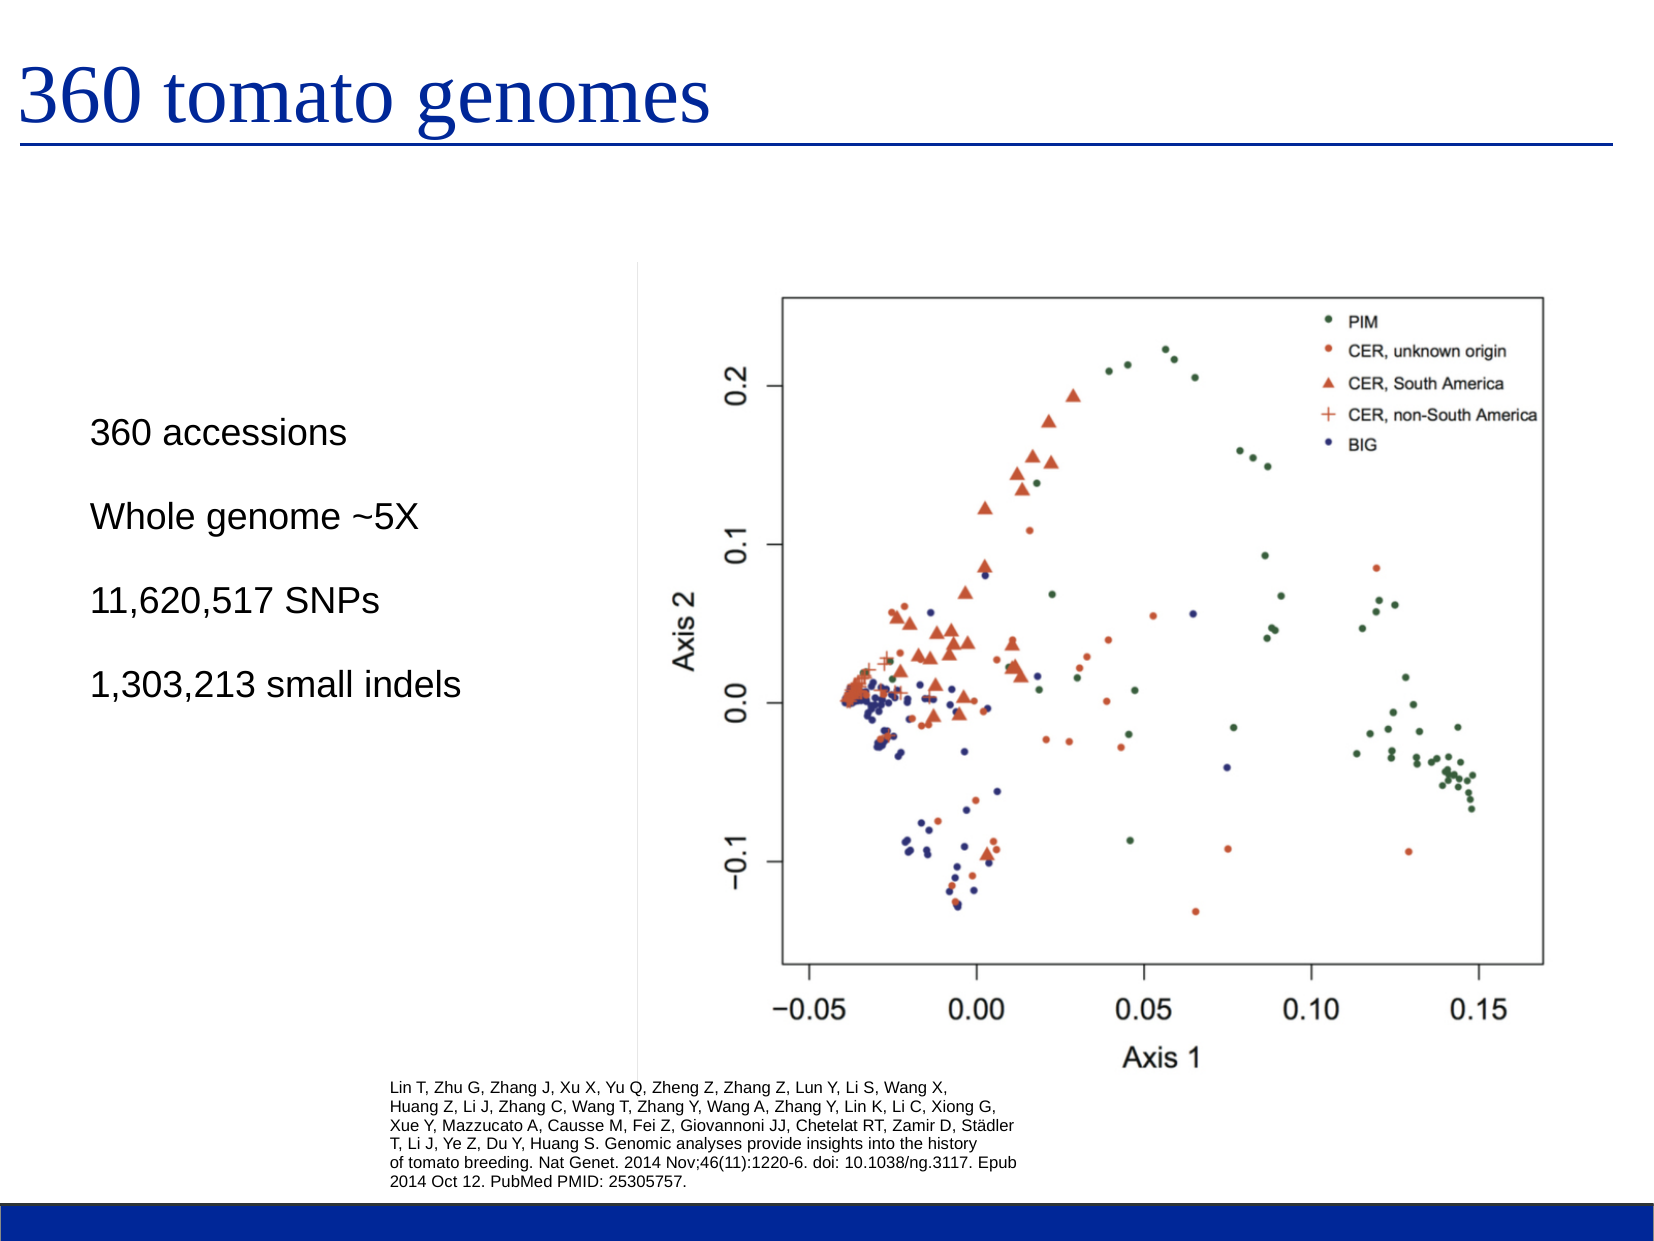

# 360 tomato genomes
360 accessions
Whole genome ~5X
11,620,517 SNPs
1,303,213 small indels
Lin T, Zhu G, Zhang J, Xu X, Yu Q, Zheng Z, Zhang Z, Lun Y, Li S, Wang X,
Huang Z, Li J, Zhang C, Wang T, Zhang Y, Wang A, Zhang Y, Lin K, Li C, Xiong G,
Xue Y, Mazzucato A, Causse M, Fei Z, Giovannoni JJ, Chetelat RT, Zamir D, Städler
T, Li J, Ye Z, Du Y, Huang S. Genomic analyses provide insights into the history
of tomato breeding. Nat Genet. 2014 Nov;46(11):1220-6. doi: 10.1038/ng.3117. Epub
2014 Oct 12. PubMed PMID: 25305757.